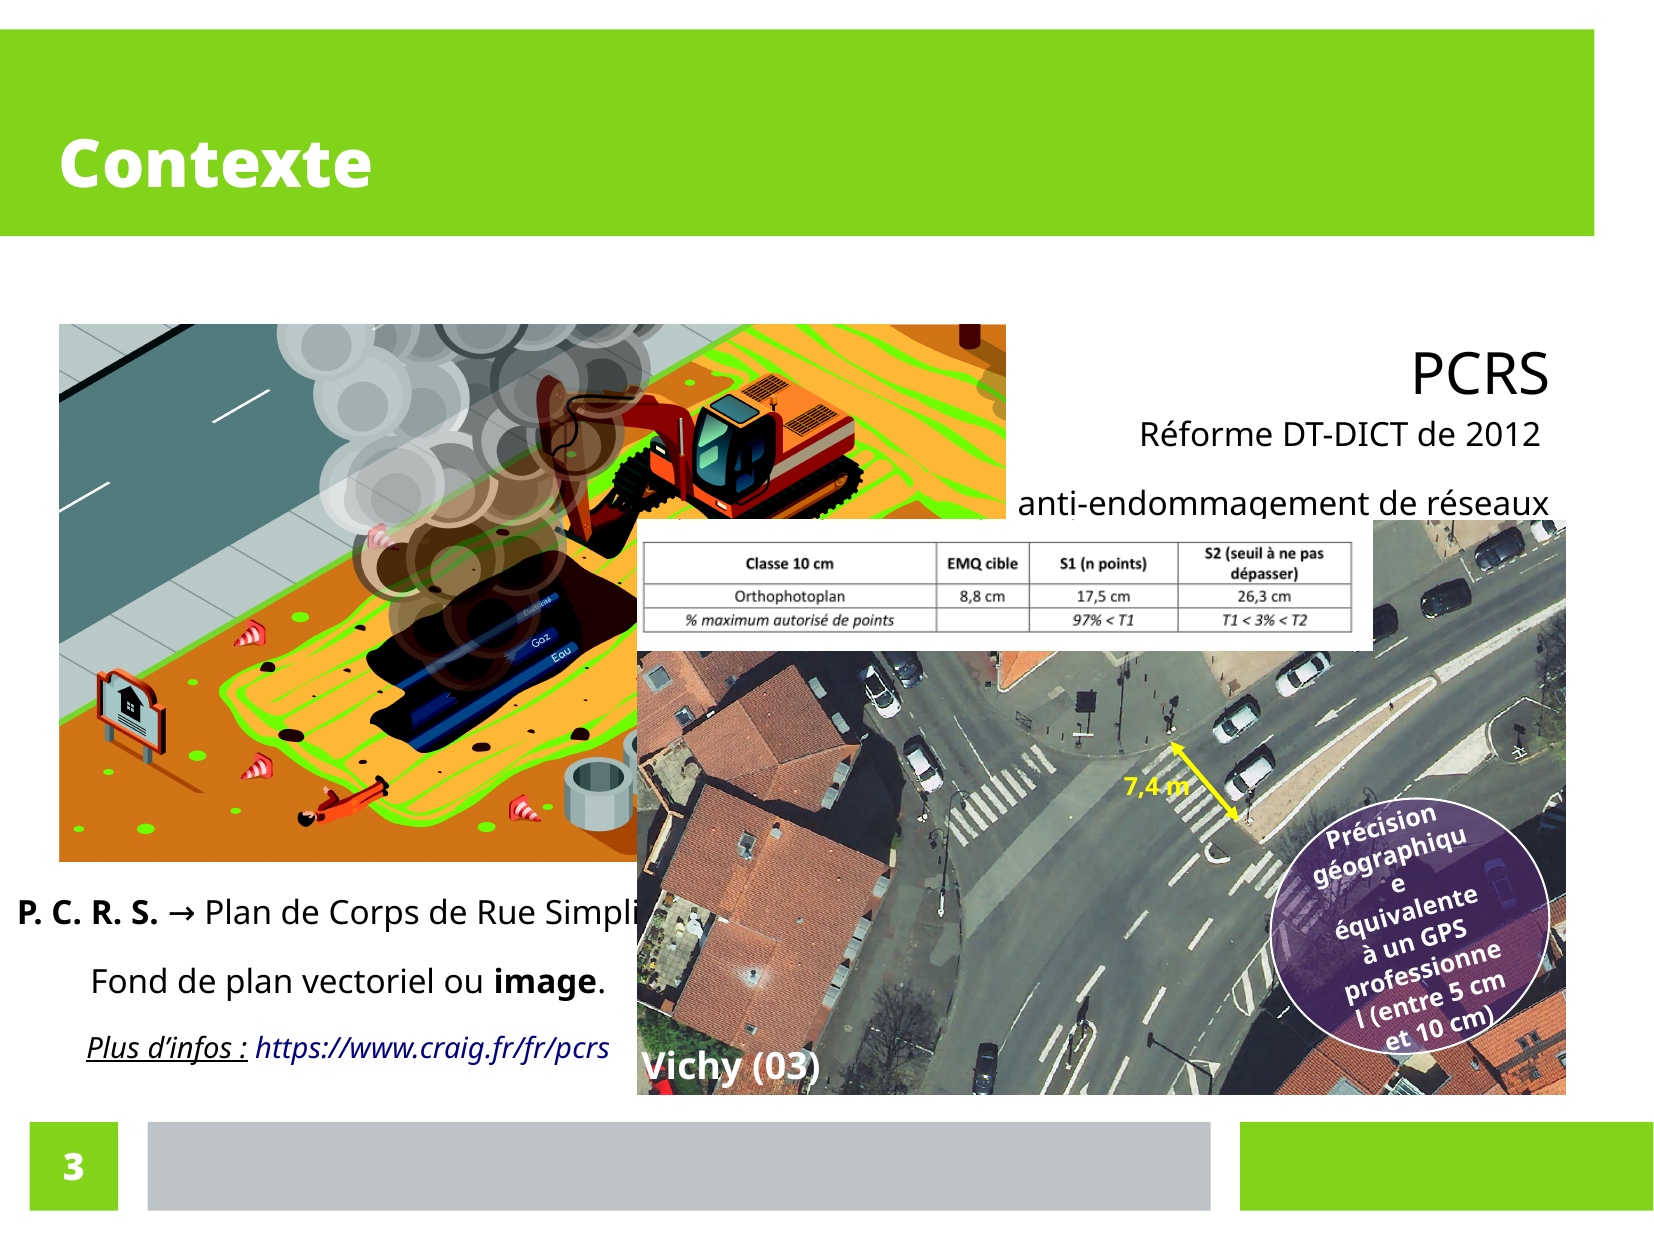

# Contexte
PCRS
Réforme DT-DICT de 2012
anti-endommagement de réseaux
7,4 m
Précision géographique équivalente à un GPS professionnel (entre 5 cm et 10 cm)
Vichy (03)
P. C. R. S. → Plan de Corps de Rue Simplifié
Fond de plan vectoriel ou image.
Plus d’infos : https://www.craig.fr/fr/pcrs
3